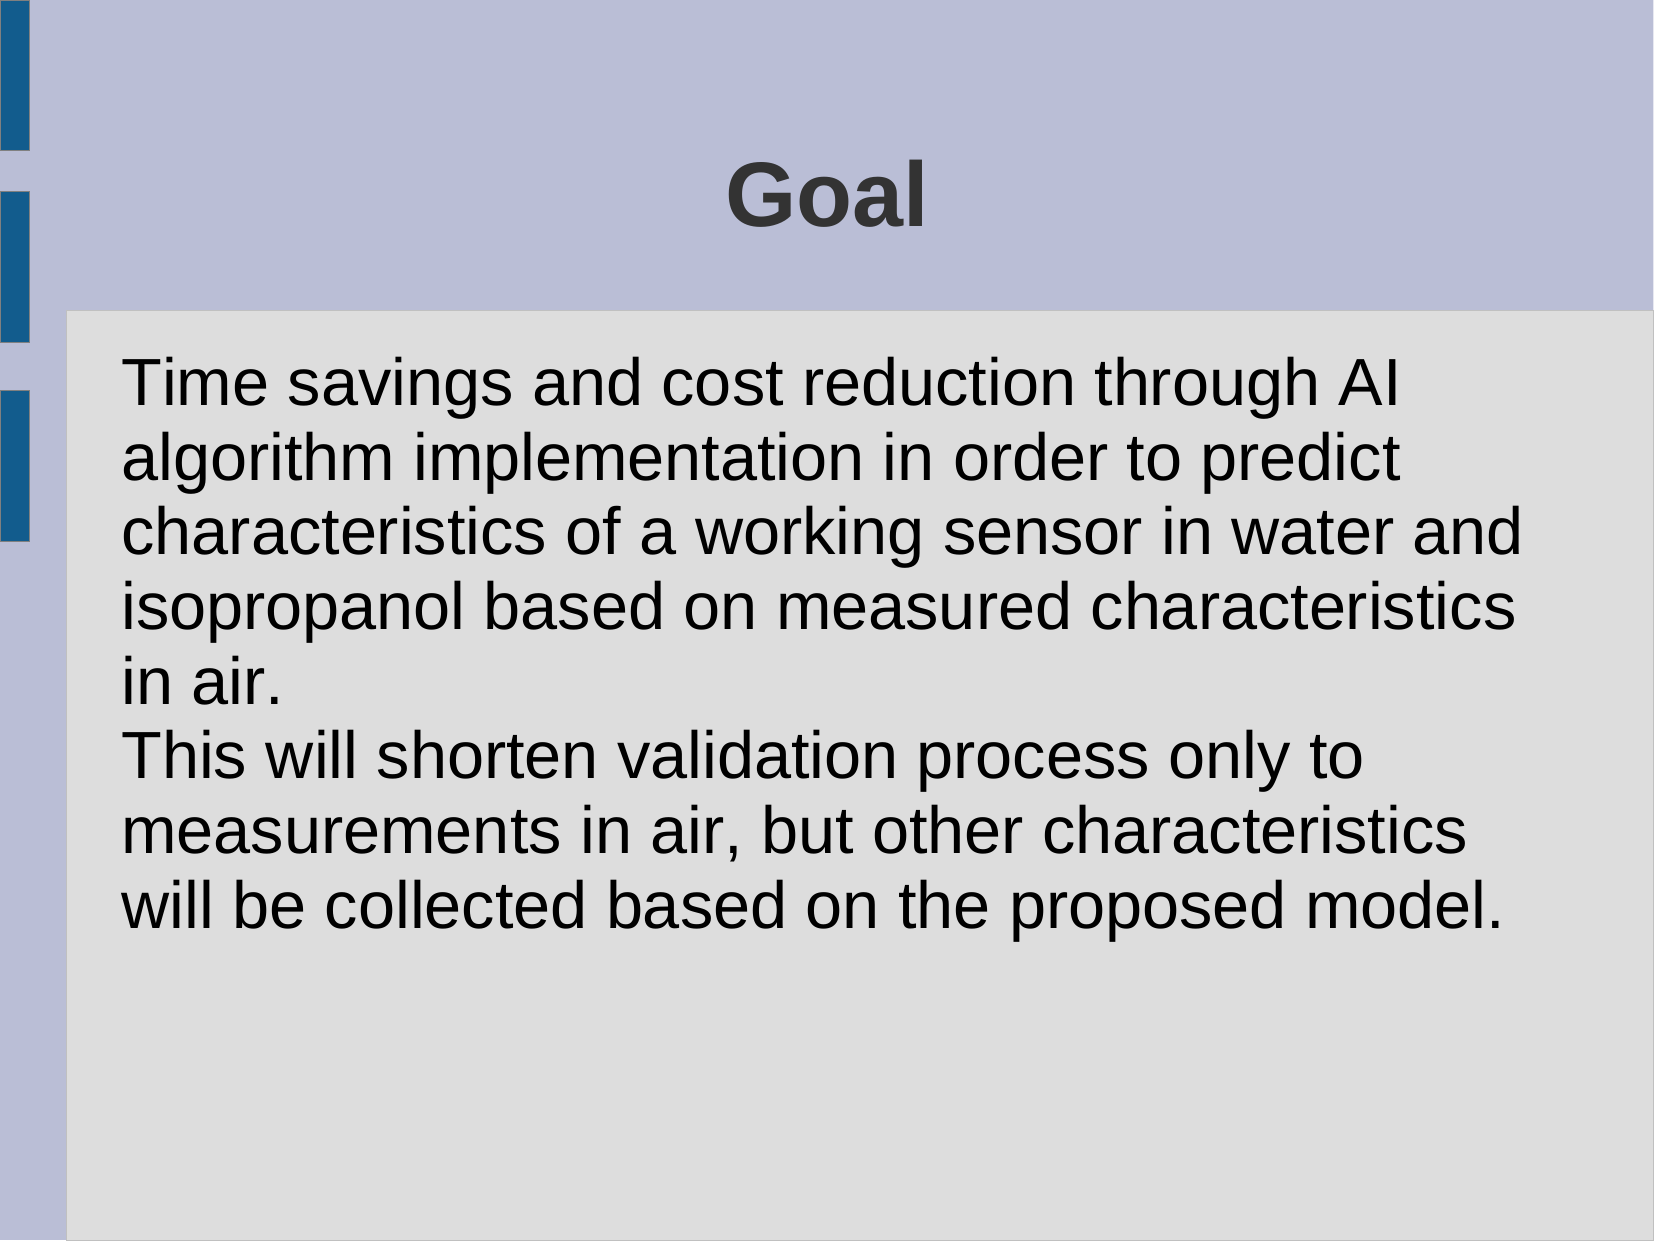

# Goal
Time savings and cost reduction through AI algorithm implementation in order to predict characteristics of a working sensor in water and isopropanol based on measured characteristics in air.
This will shorten validation process only to measurements in air, but other characteristics will be collected based on the proposed model.